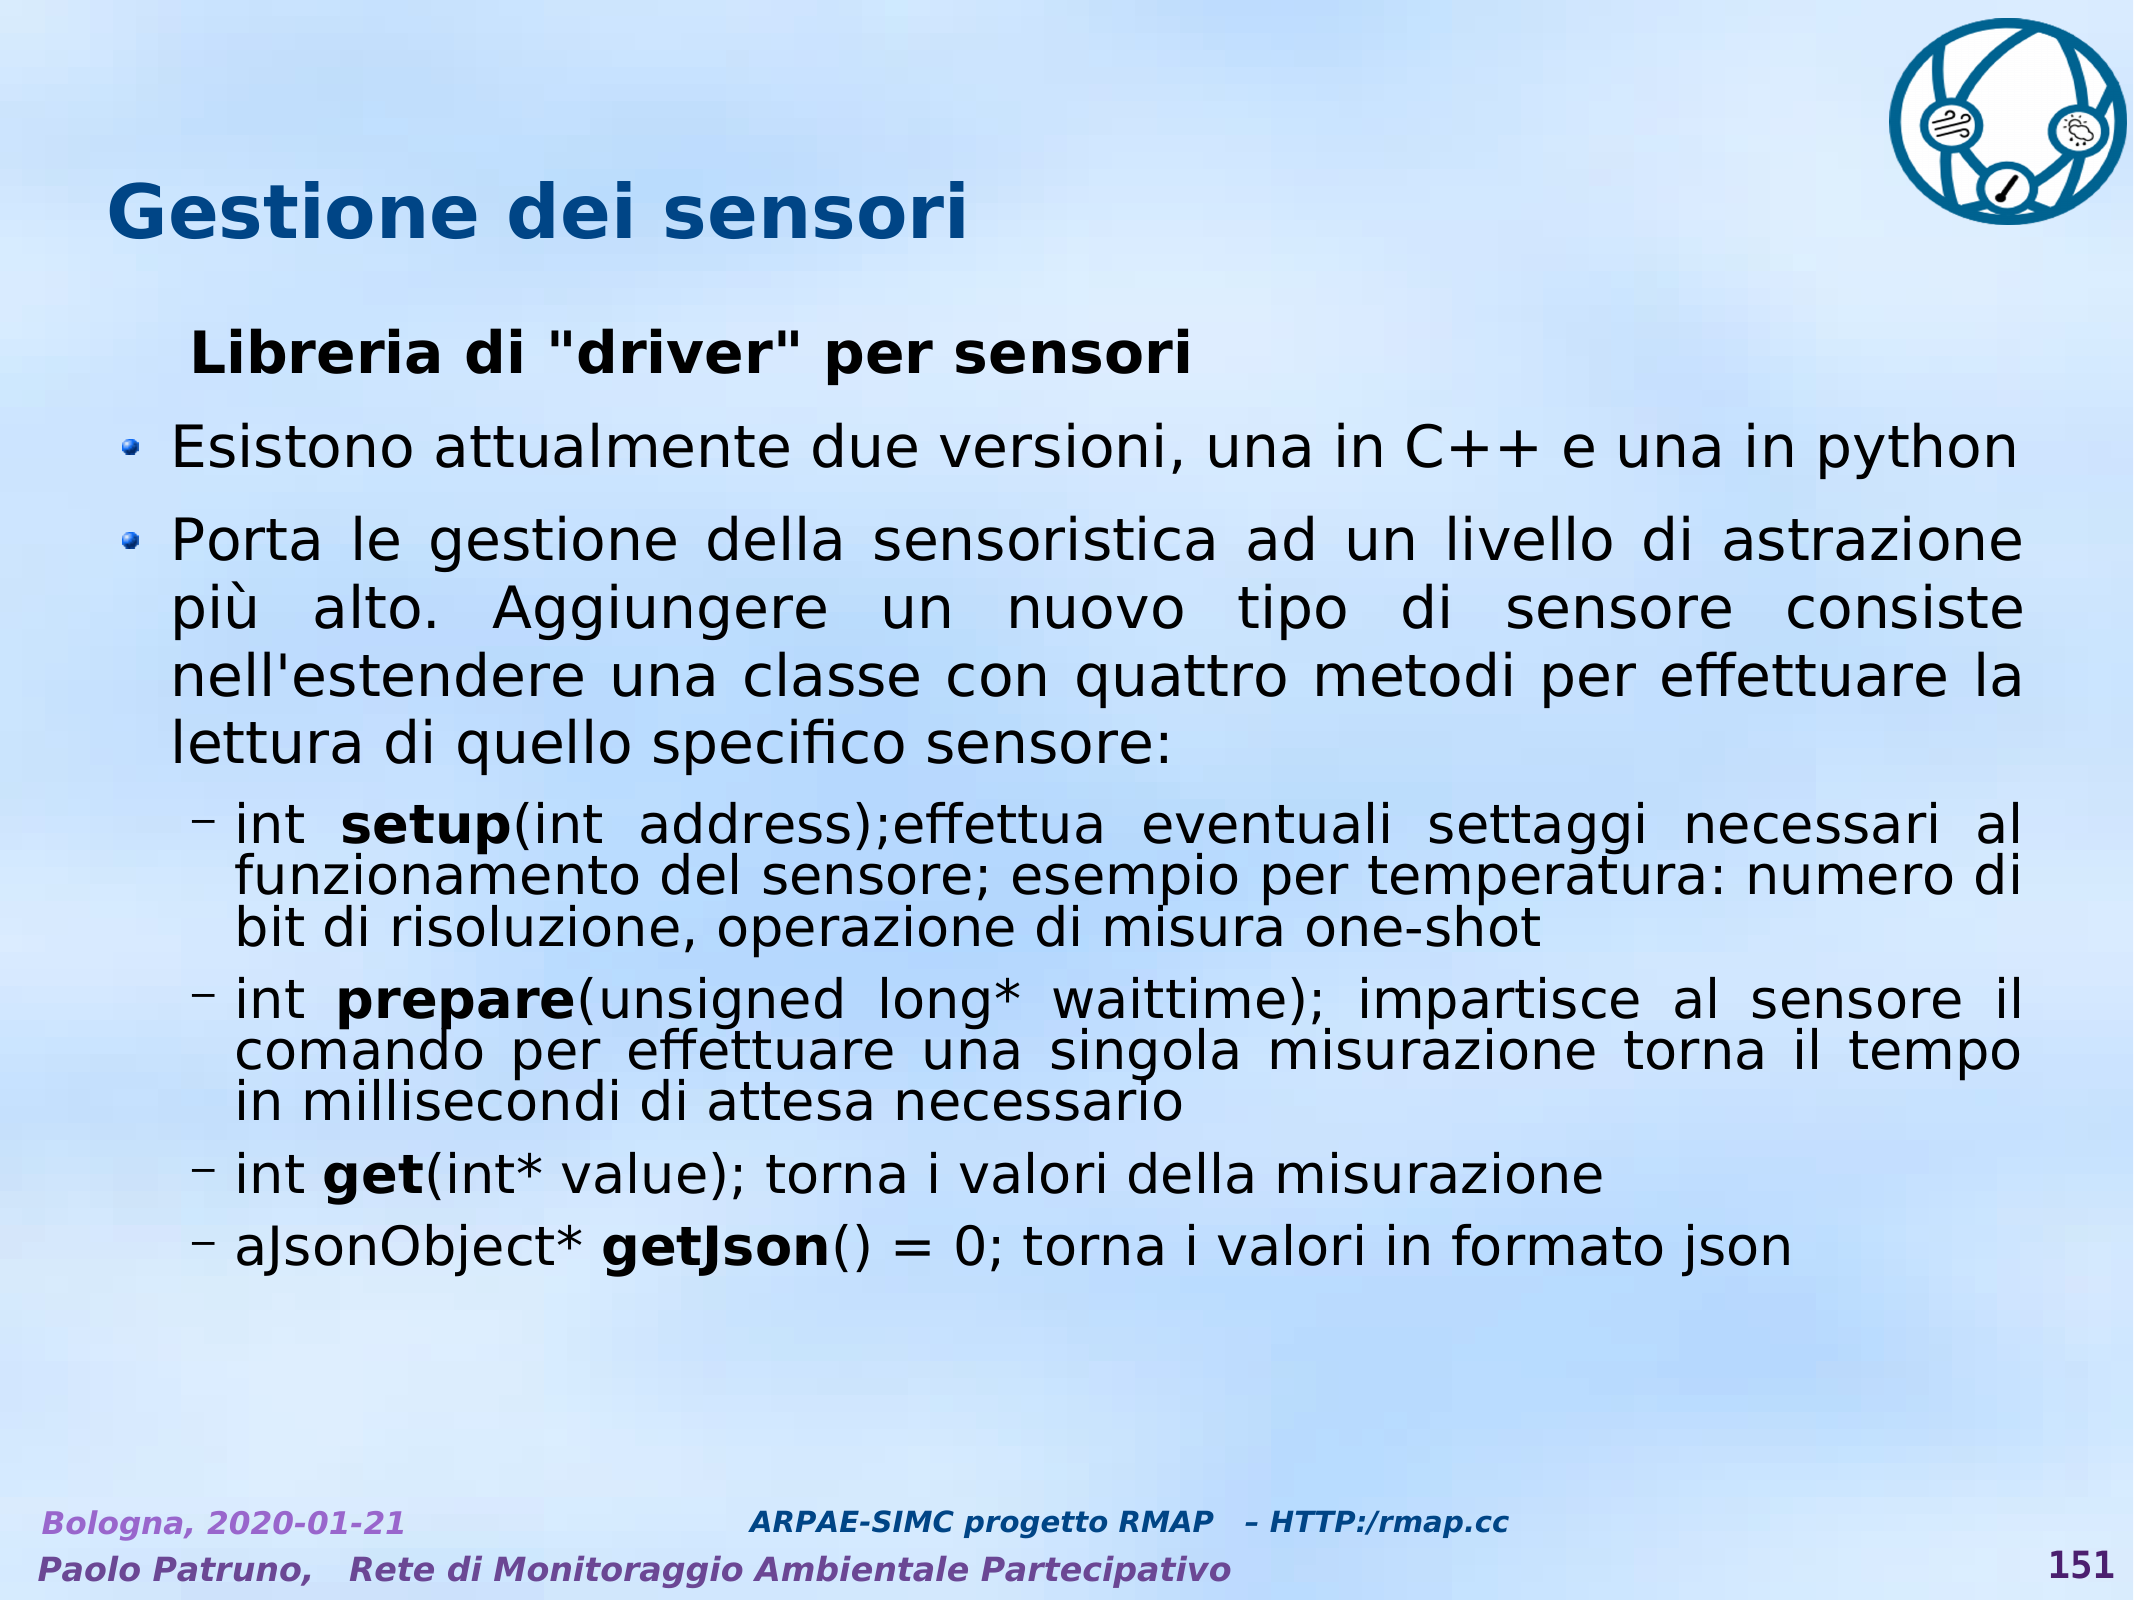

# Gestione dei sensori
 Libreria di "driver" per sensori
Esistono attualmente due versioni, una in C++ e una in python
Porta le gestione della sensoristica ad un livello di astrazione più alto. Aggiungere un nuovo tipo di sensore consiste nell'estendere una classe con quattro metodi per effettuare la lettura di quello specifico sensore:
int setup(int address);effettua eventuali settaggi necessari al funzionamento del sensore; esempio per temperatura: numero di bit di risoluzione, operazione di misura one-shot
int prepare(unsigned long* waittime); impartisce al sensore il comando per effettuare una singola misurazione torna il tempo in millisecondi di attesa necessario
int get(int* value); torna i valori della misurazione
aJsonObject* getJson() = 0; torna i valori in formato json